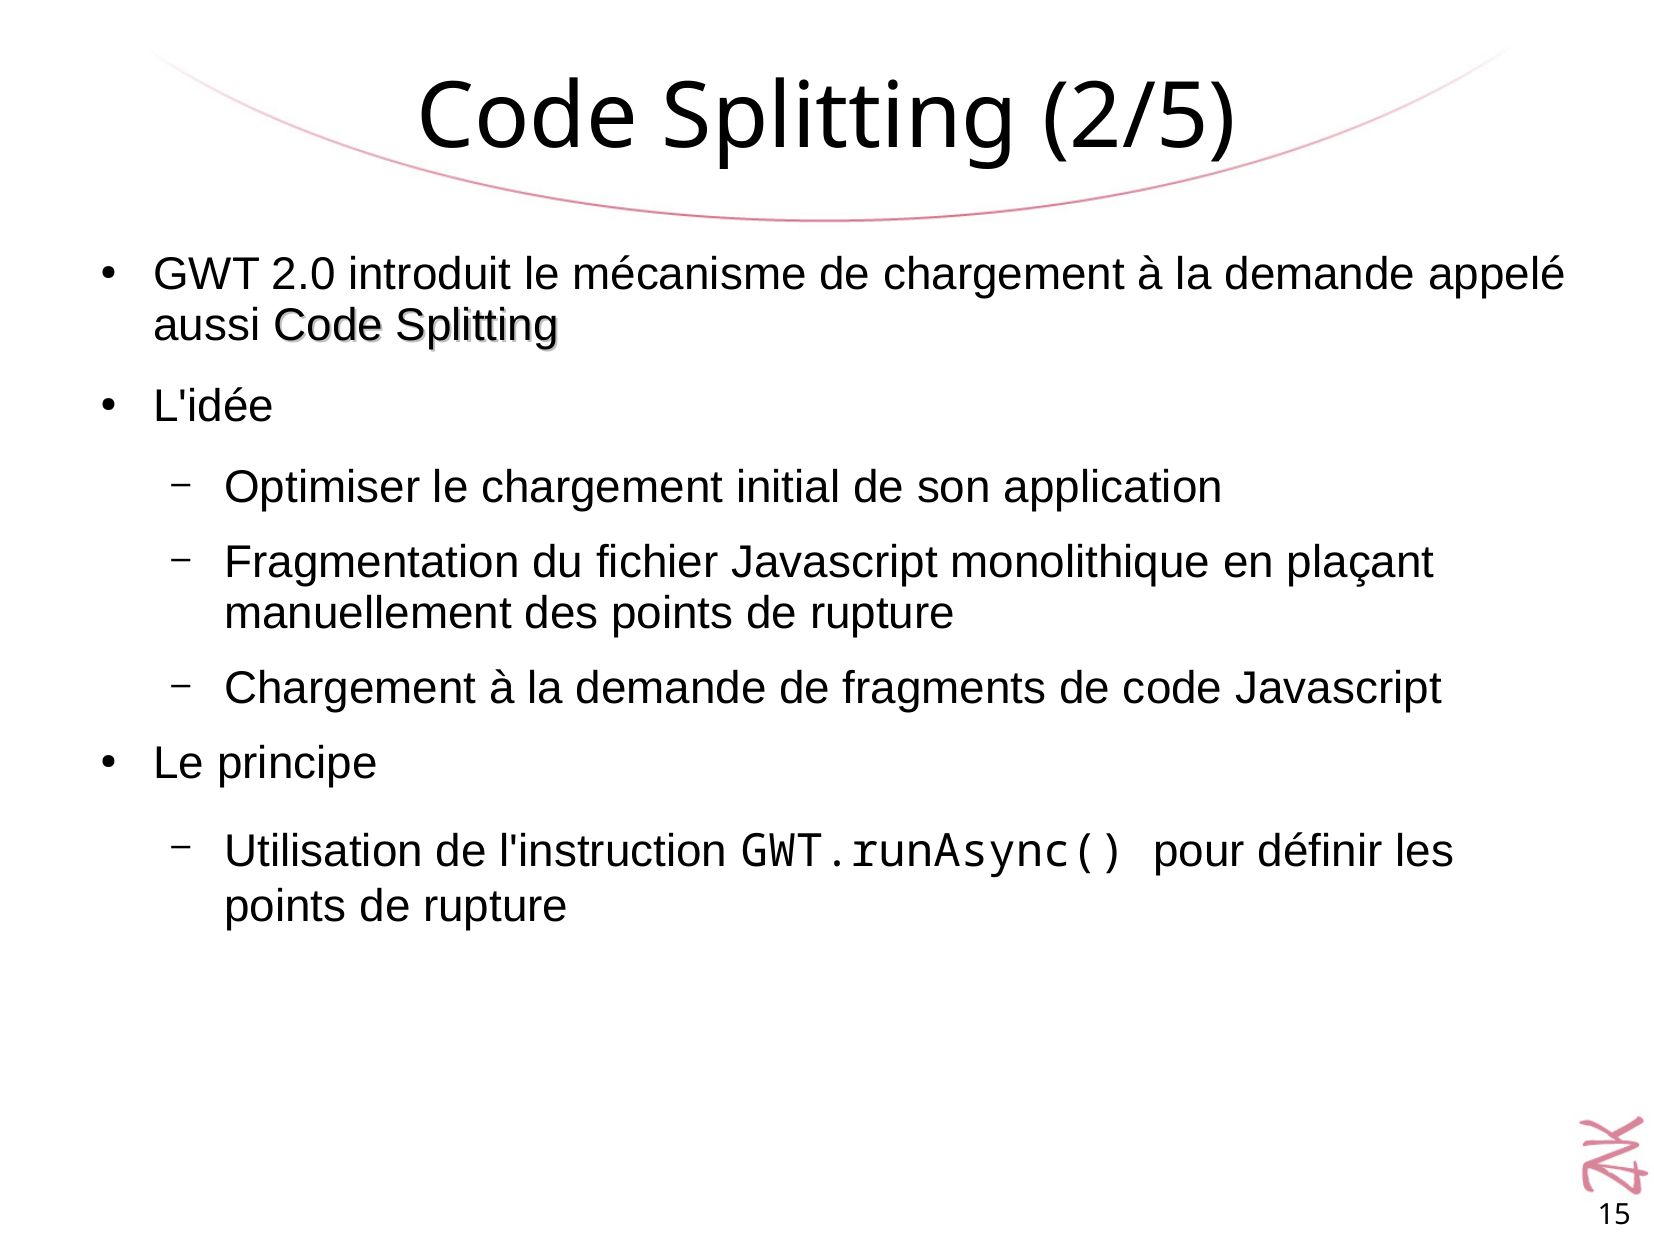

# Code Splitting (2/5)
GWT 2.0 introduit le mécanisme de chargement à la demande appelé aussi Code Splitting
L'idée
Optimiser le chargement initial de son application
Fragmentation du fichier Javascript monolithique en plaçant 	manuellement des points de rupture
Chargement à la demande de fragments de code Javascript
Le principe
Utilisation de l'instruction GWT.runAsync() pour définir les points de rupture
15